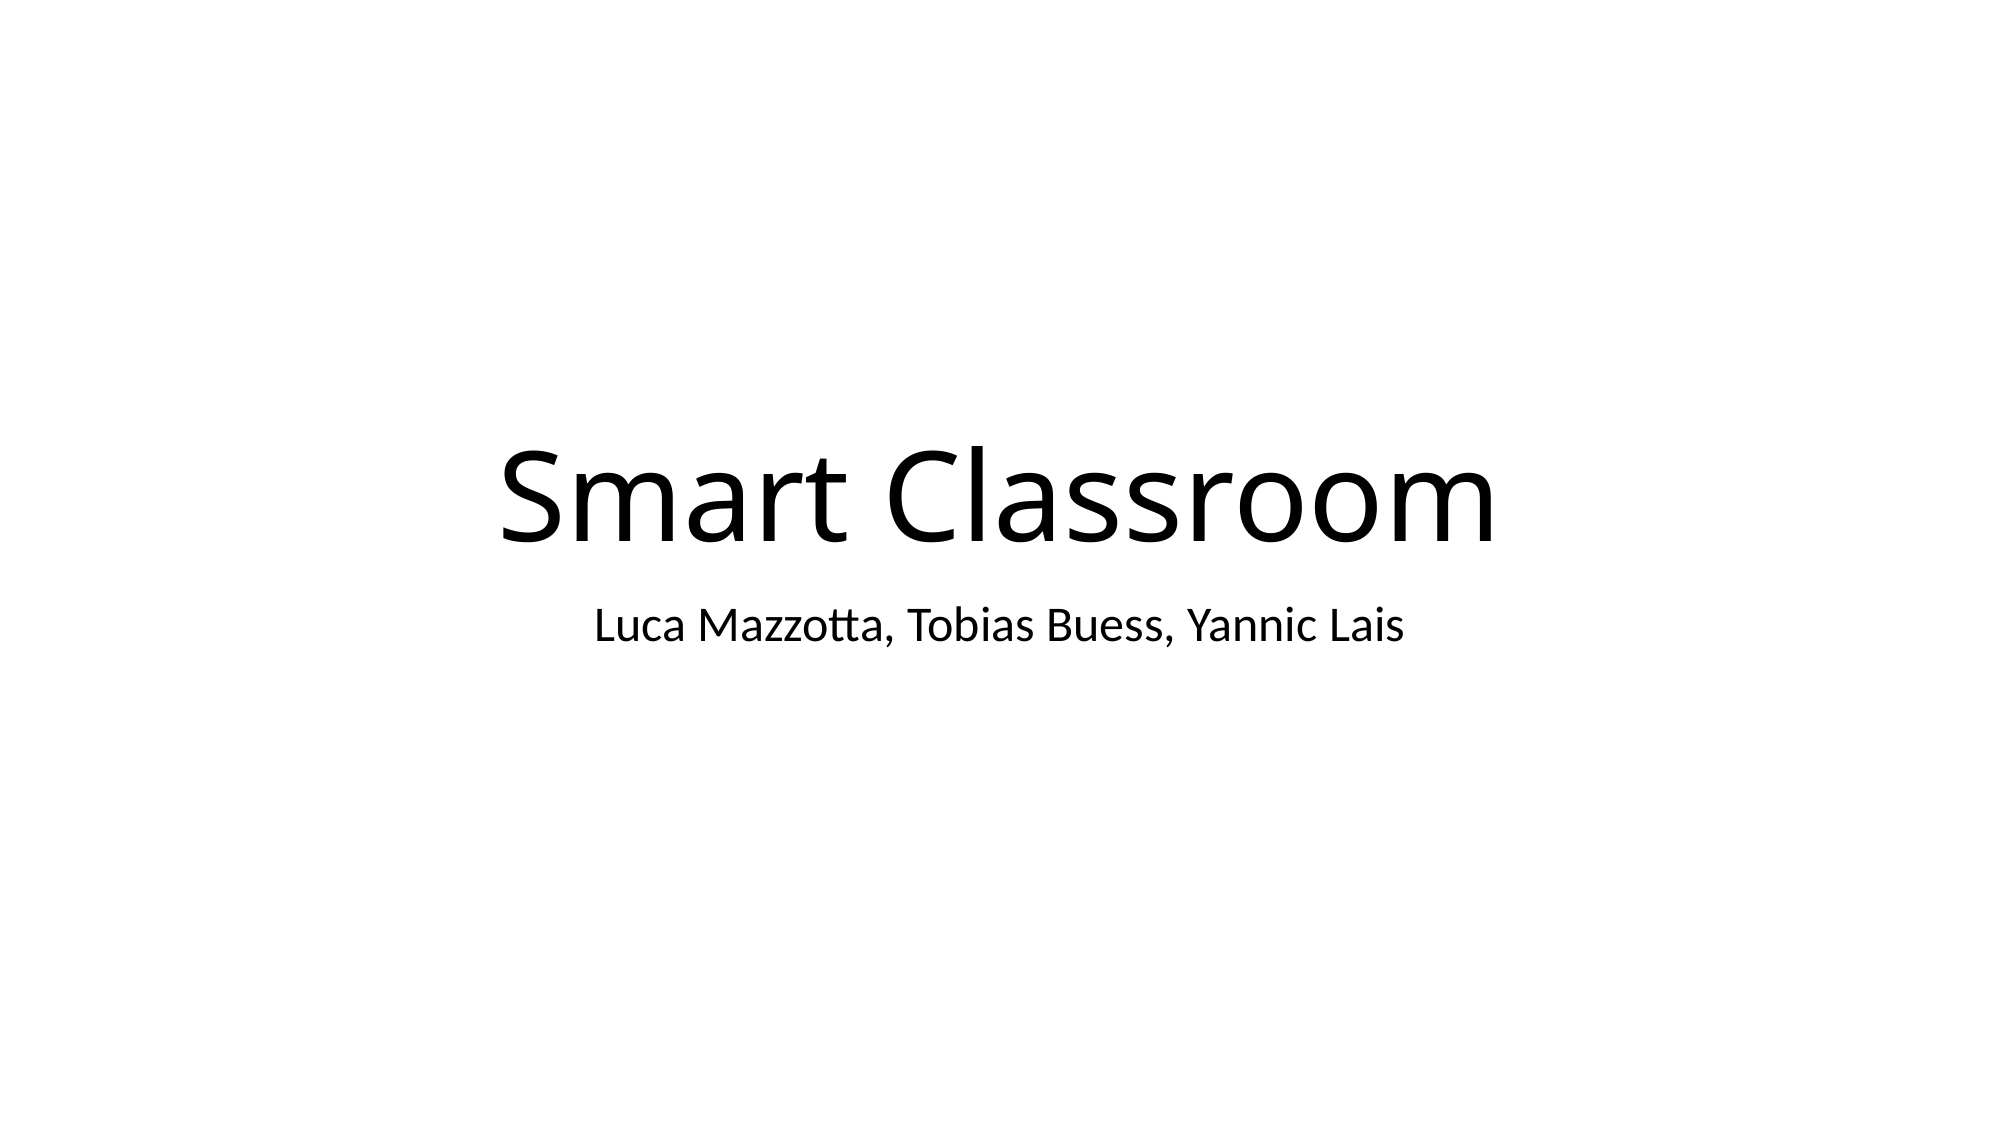

# Smart Classroom
Luca Mazzotta, Tobias Buess, Yannic Lais